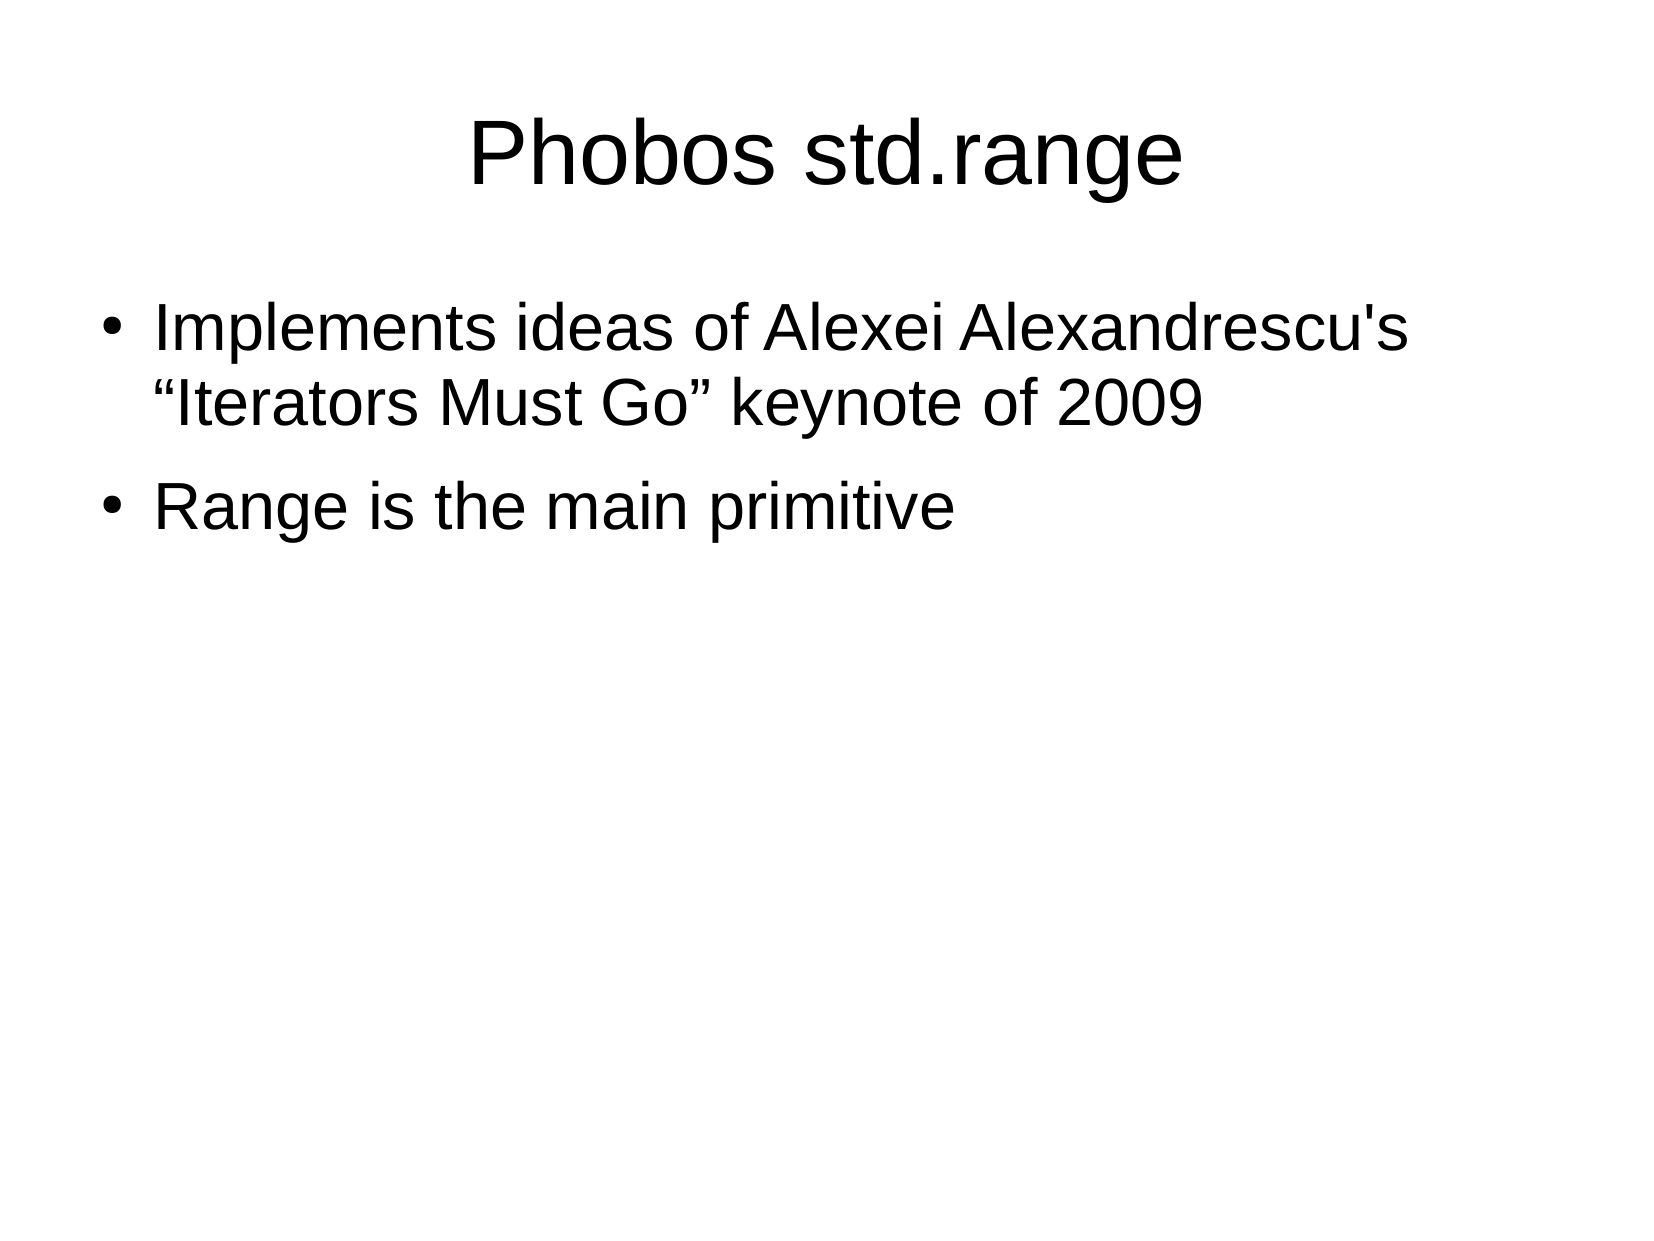

# Phobos std.range
Implements ideas of Alexei Alexandrescu's “Iterators Must Go” keynote of 2009
Range is the main primitive